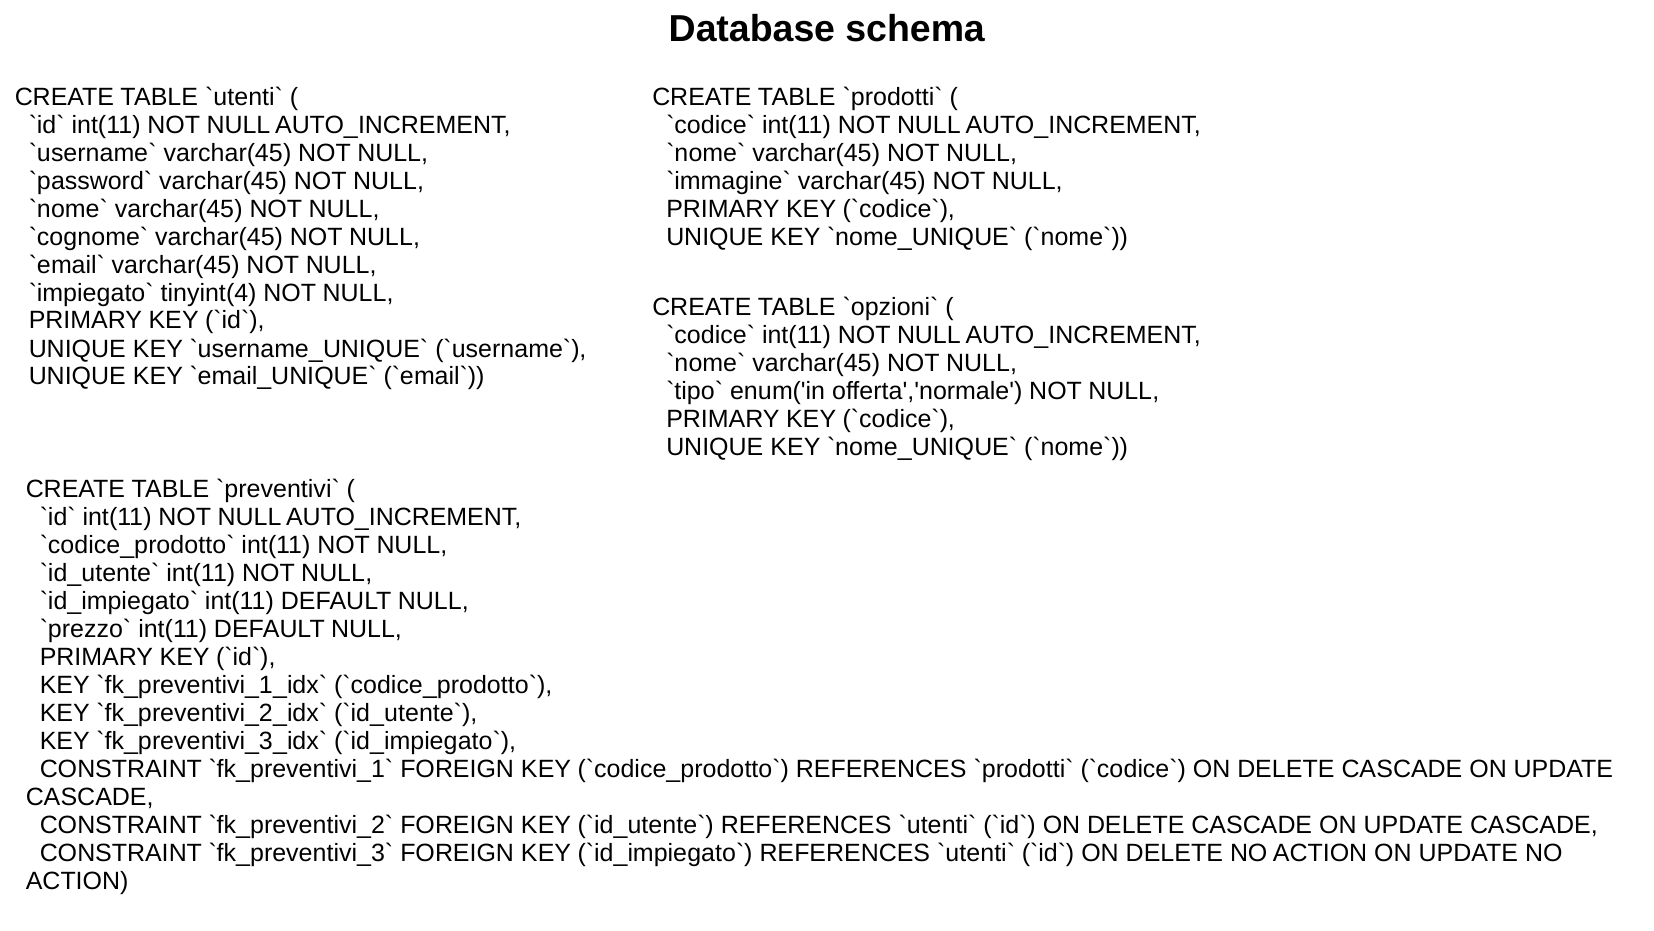

Database schema
CREATE TABLE `utenti` (
 `id` int(11) NOT NULL AUTO_INCREMENT,
 `username` varchar(45) NOT NULL,
 `password` varchar(45) NOT NULL,
 `nome` varchar(45) NOT NULL,
 `cognome` varchar(45) NOT NULL,
 `email` varchar(45) NOT NULL,
 `impiegato` tinyint(4) NOT NULL,
 PRIMARY KEY (`id`),
 UNIQUE KEY `username_UNIQUE` (`username`),
 UNIQUE KEY `email_UNIQUE` (`email`))
CREATE TABLE `prodotti` (
 `codice` int(11) NOT NULL AUTO_INCREMENT,
 `nome` varchar(45) NOT NULL,
 `immagine` varchar(45) NOT NULL,
 PRIMARY KEY (`codice`),
 UNIQUE KEY `nome_UNIQUE` (`nome`))
CREATE TABLE `opzioni` (
 `codice` int(11) NOT NULL AUTO_INCREMENT,
 `nome` varchar(45) NOT NULL,
 `tipo` enum('in offerta','normale') NOT NULL,
 PRIMARY KEY (`codice`),
 UNIQUE KEY `nome_UNIQUE` (`nome`))
CREATE TABLE `preventivi` (
 `id` int(11) NOT NULL AUTO_INCREMENT,
 `codice_prodotto` int(11) NOT NULL,
 `id_utente` int(11) NOT NULL,
 `id_impiegato` int(11) DEFAULT NULL,
 `prezzo` int(11) DEFAULT NULL,
 PRIMARY KEY (`id`),
 KEY `fk_preventivi_1_idx` (`codice_prodotto`),
 KEY `fk_preventivi_2_idx` (`id_utente`),
 KEY `fk_preventivi_3_idx` (`id_impiegato`),
 CONSTRAINT `fk_preventivi_1` FOREIGN KEY (`codice_prodotto`) REFERENCES `prodotti` (`codice`) ON DELETE CASCADE ON UPDATE CASCADE,
 CONSTRAINT `fk_preventivi_2` FOREIGN KEY (`id_utente`) REFERENCES `utenti` (`id`) ON DELETE CASCADE ON UPDATE CASCADE,
 CONSTRAINT `fk_preventivi_3` FOREIGN KEY (`id_impiegato`) REFERENCES `utenti` (`id`) ON DELETE NO ACTION ON UPDATE NO ACTION)